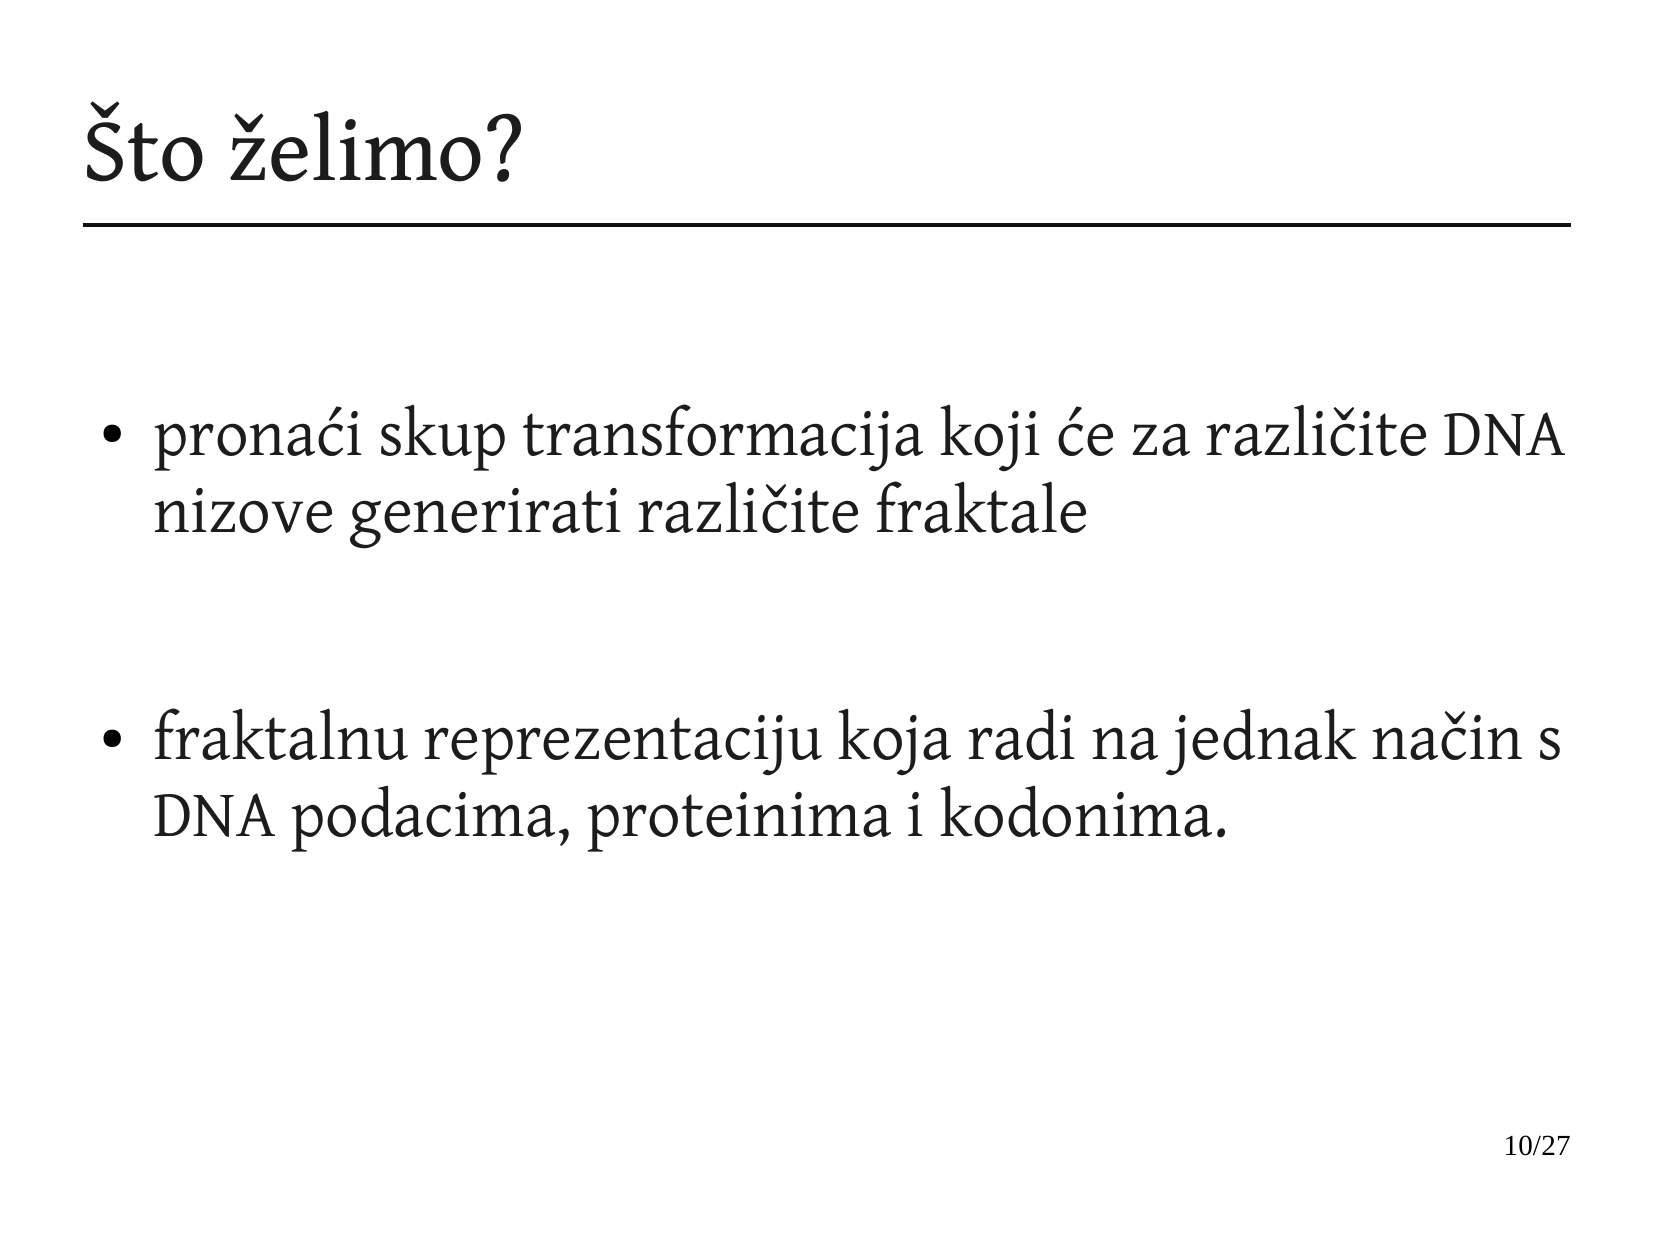

# Što želimo?
pronaći skup transformacija koji će za različite DNA nizove generirati različite fraktale
fraktalnu reprezentaciju koja radi na jednak način s DNA podacima, proteinima i kodonima.
10